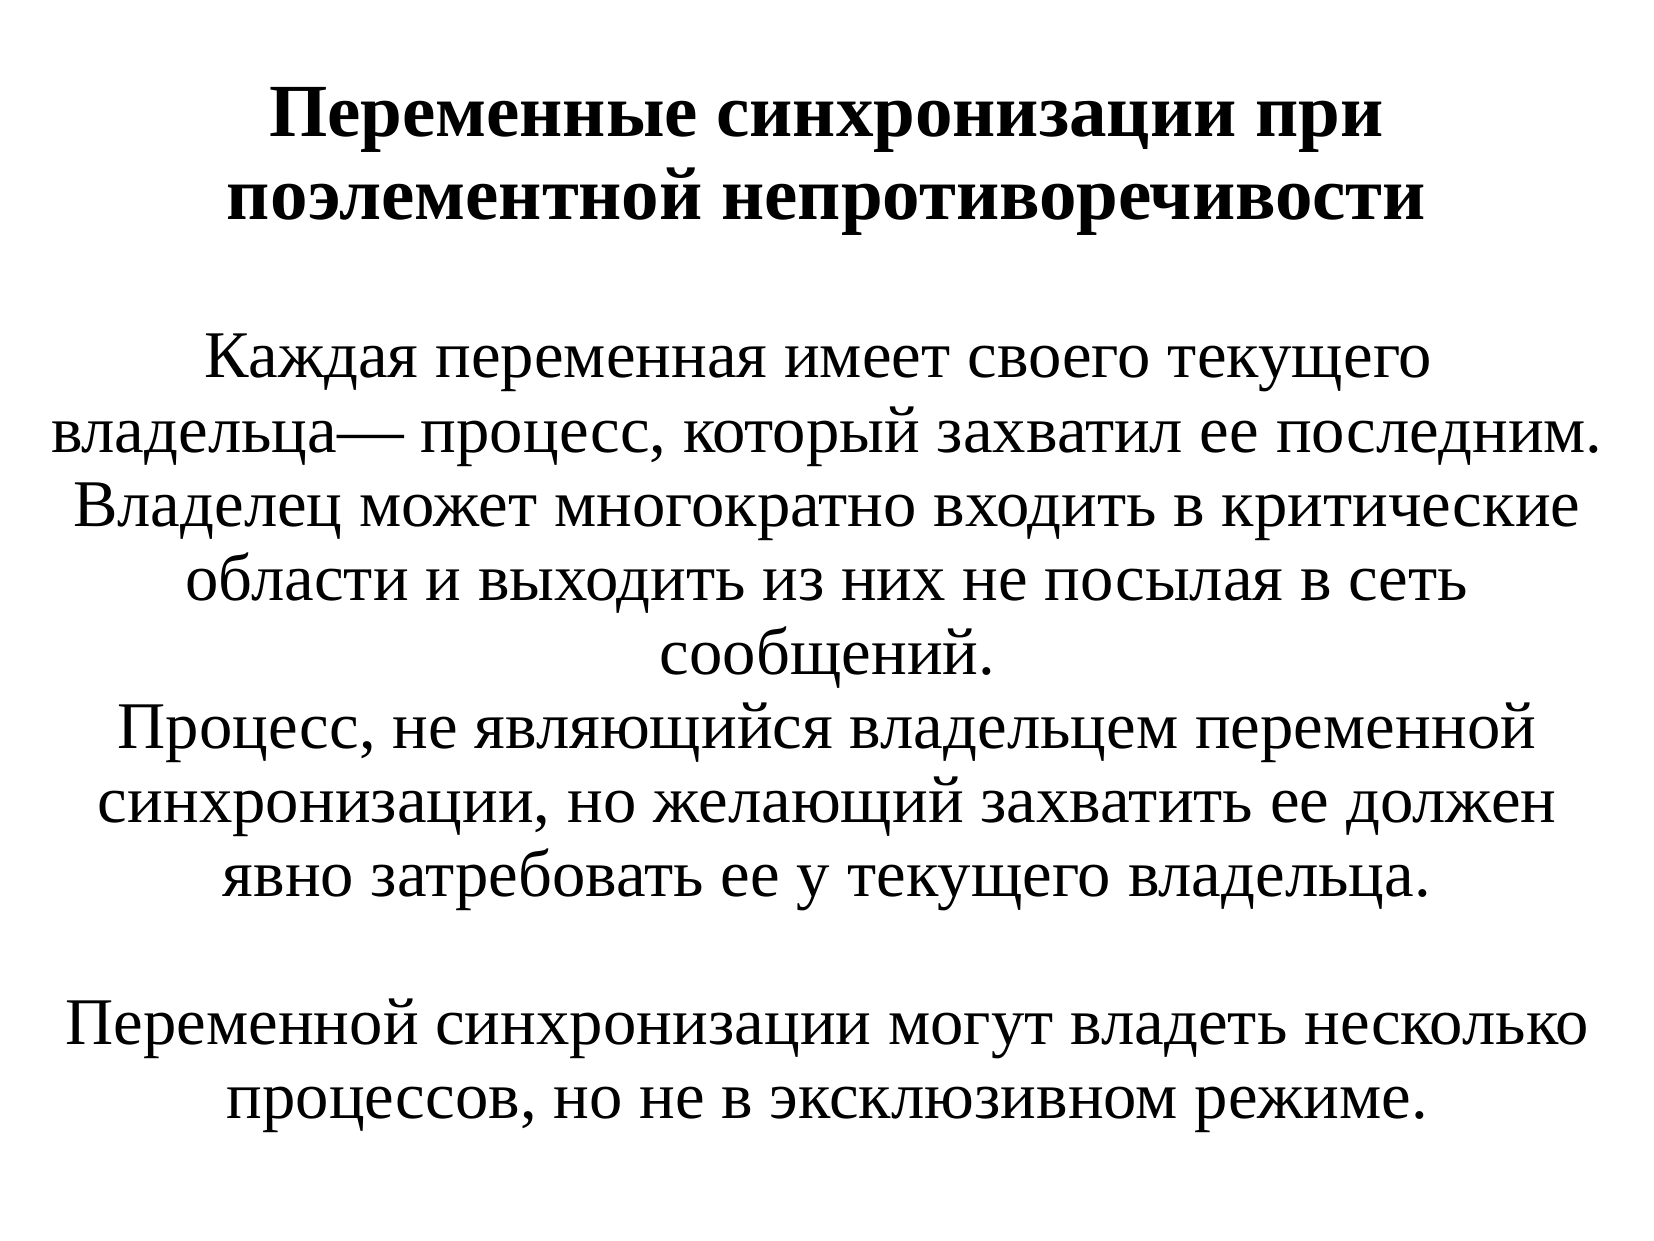

# Переменные синхронизации при поэлементной непротиворечивости
Каждая переменная имеет своего текущего
владельца— процесс, который захватил ее последним.
Владелец может многократно входить в критические области и выходить из них не посылая в сеть сообщений.
Процесс, не являющийся владельцем переменной синхронизации, но желающий захватить ее должен явно затребовать ее у текущего владельца.
Переменной синхронизации могут владеть несколько процессов, но не в эксклюзивном режиме.